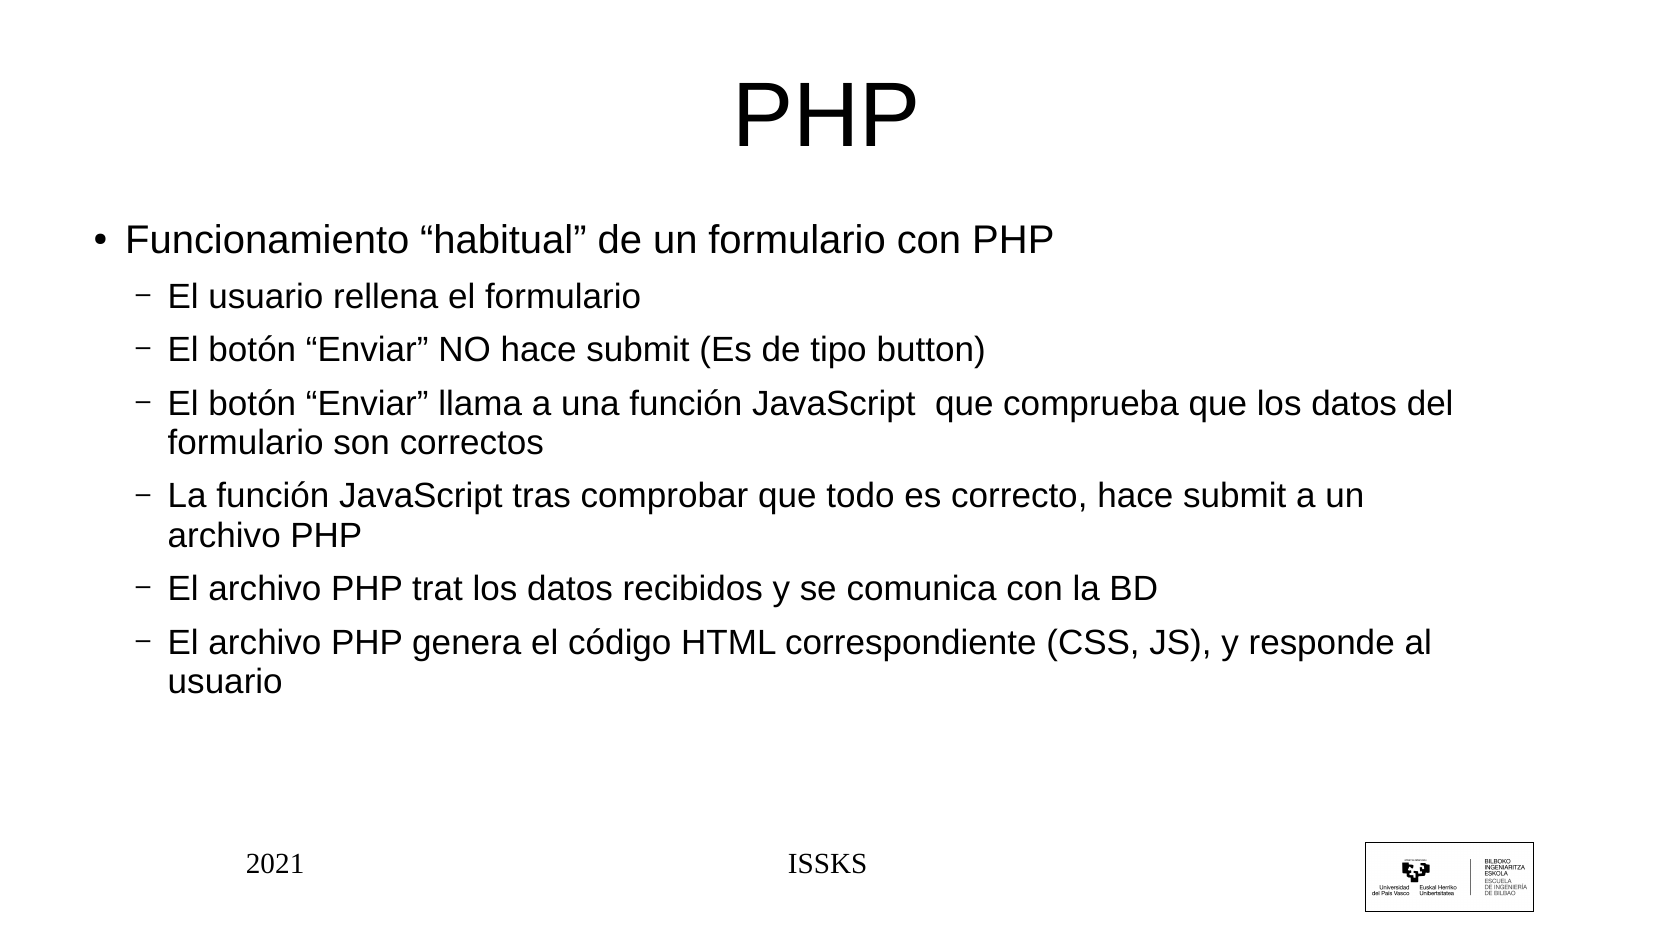

# PHP
Funcionamiento “habitual” de un formulario con PHP
El usuario rellena el formulario
El botón “Enviar” NO hace submit (Es de tipo button)
El botón “Enviar” llama a una función JavaScript que comprueba que los datos del formulario son correctos
La función JavaScript tras comprobar que todo es correcto, hace submit a un archivo PHP
El archivo PHP trat los datos recibidos y se comunica con la BD
El archivo PHP genera el código HTML correspondiente (CSS, JS), y responde al usuario